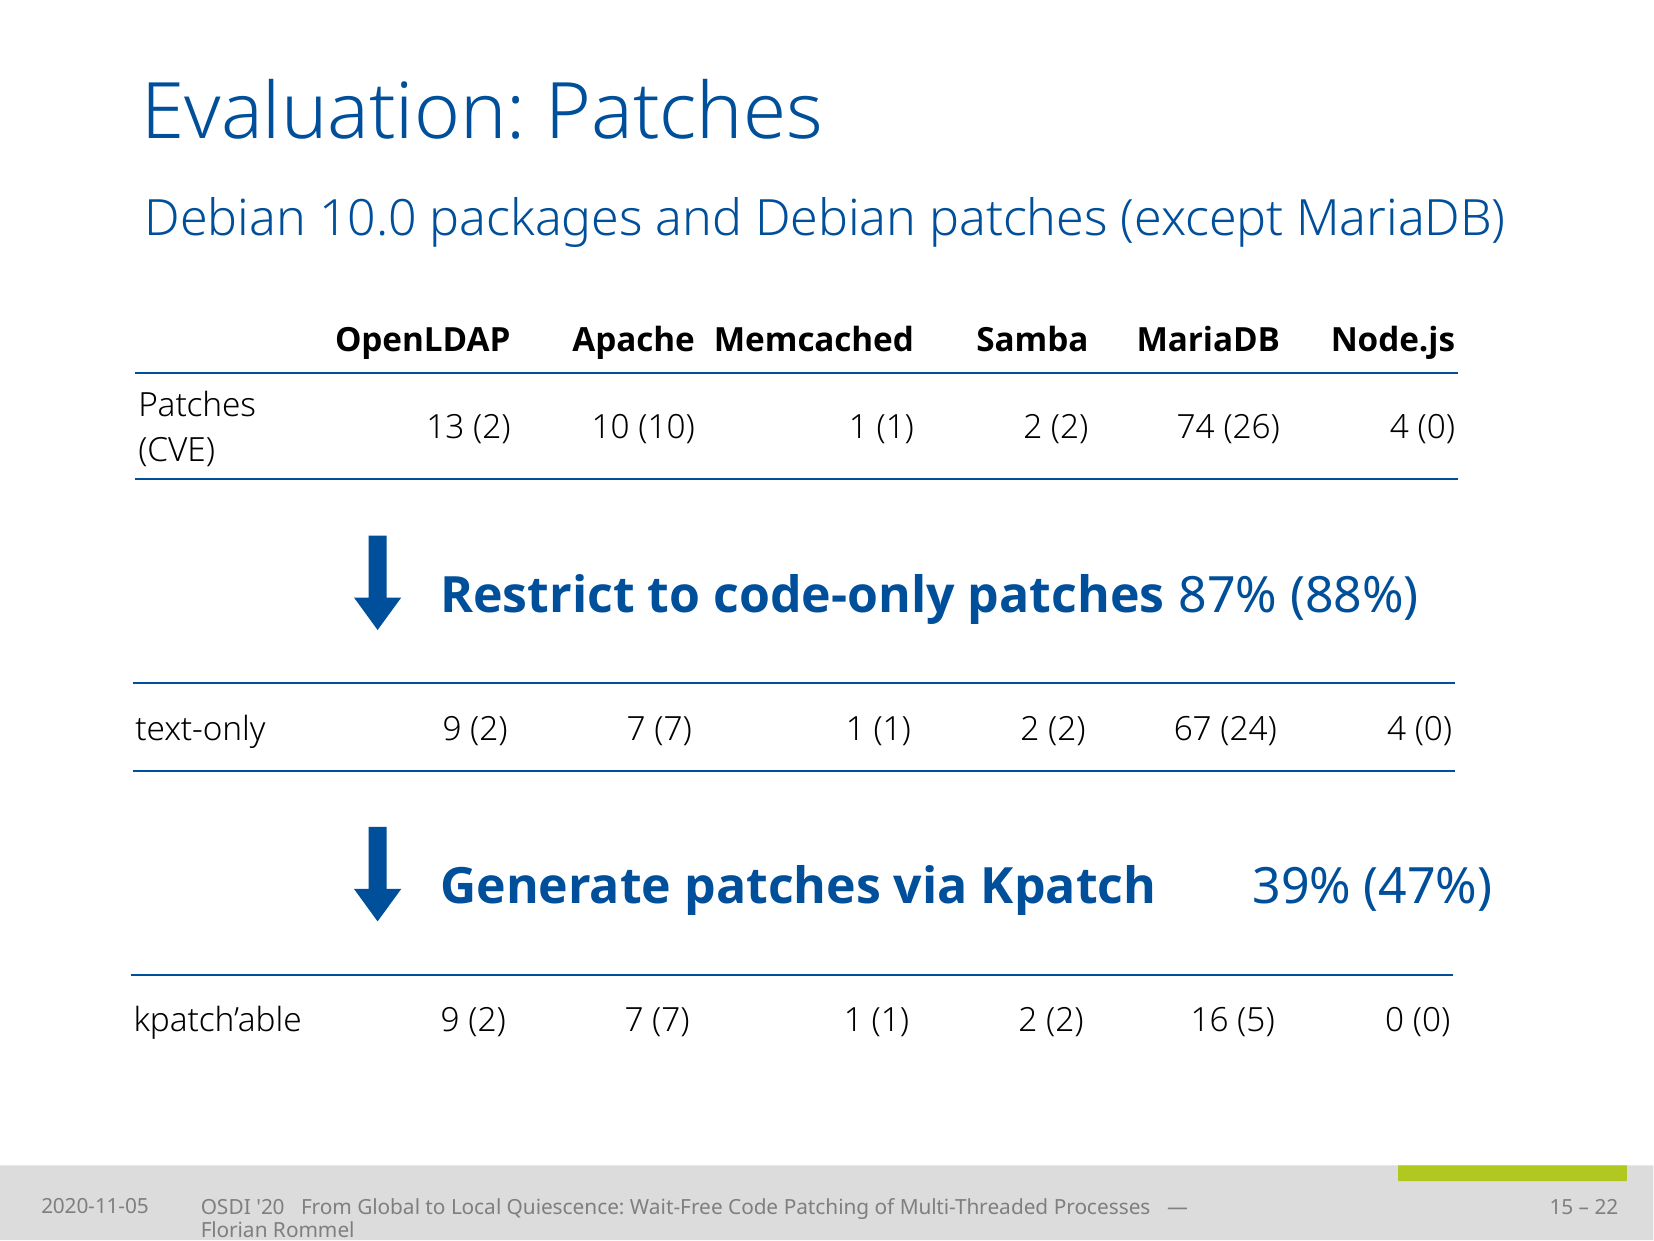

# Evaluation: Patches
Debian 10.0 packages and Debian patches (except MariaDB)
| | OpenLDAP | Apache | Memcached | Samba | MariaDB | Node.js |
| --- | --- | --- | --- | --- | --- | --- |
| Patches (CVE) | 13 (2) | 10 (10) | 1 (1) | 2 (2) | 74 (26) | 4 (0) |
Restrict to code-only patches 	87% (88%)
| text-only | 9 (2) | 7 (7) | 1 (1) | 2 (2) | 67 (24) | 4 (0) |
| --- | --- | --- | --- | --- | --- | --- |
Generate patches via Kpatch		39% (47%)
| kpatch’able | 9 (2) | 7 (7) | 1 (1) | 2 (2) | 16 (5) | 0 (0) |
| --- | --- | --- | --- | --- | --- | --- |
15